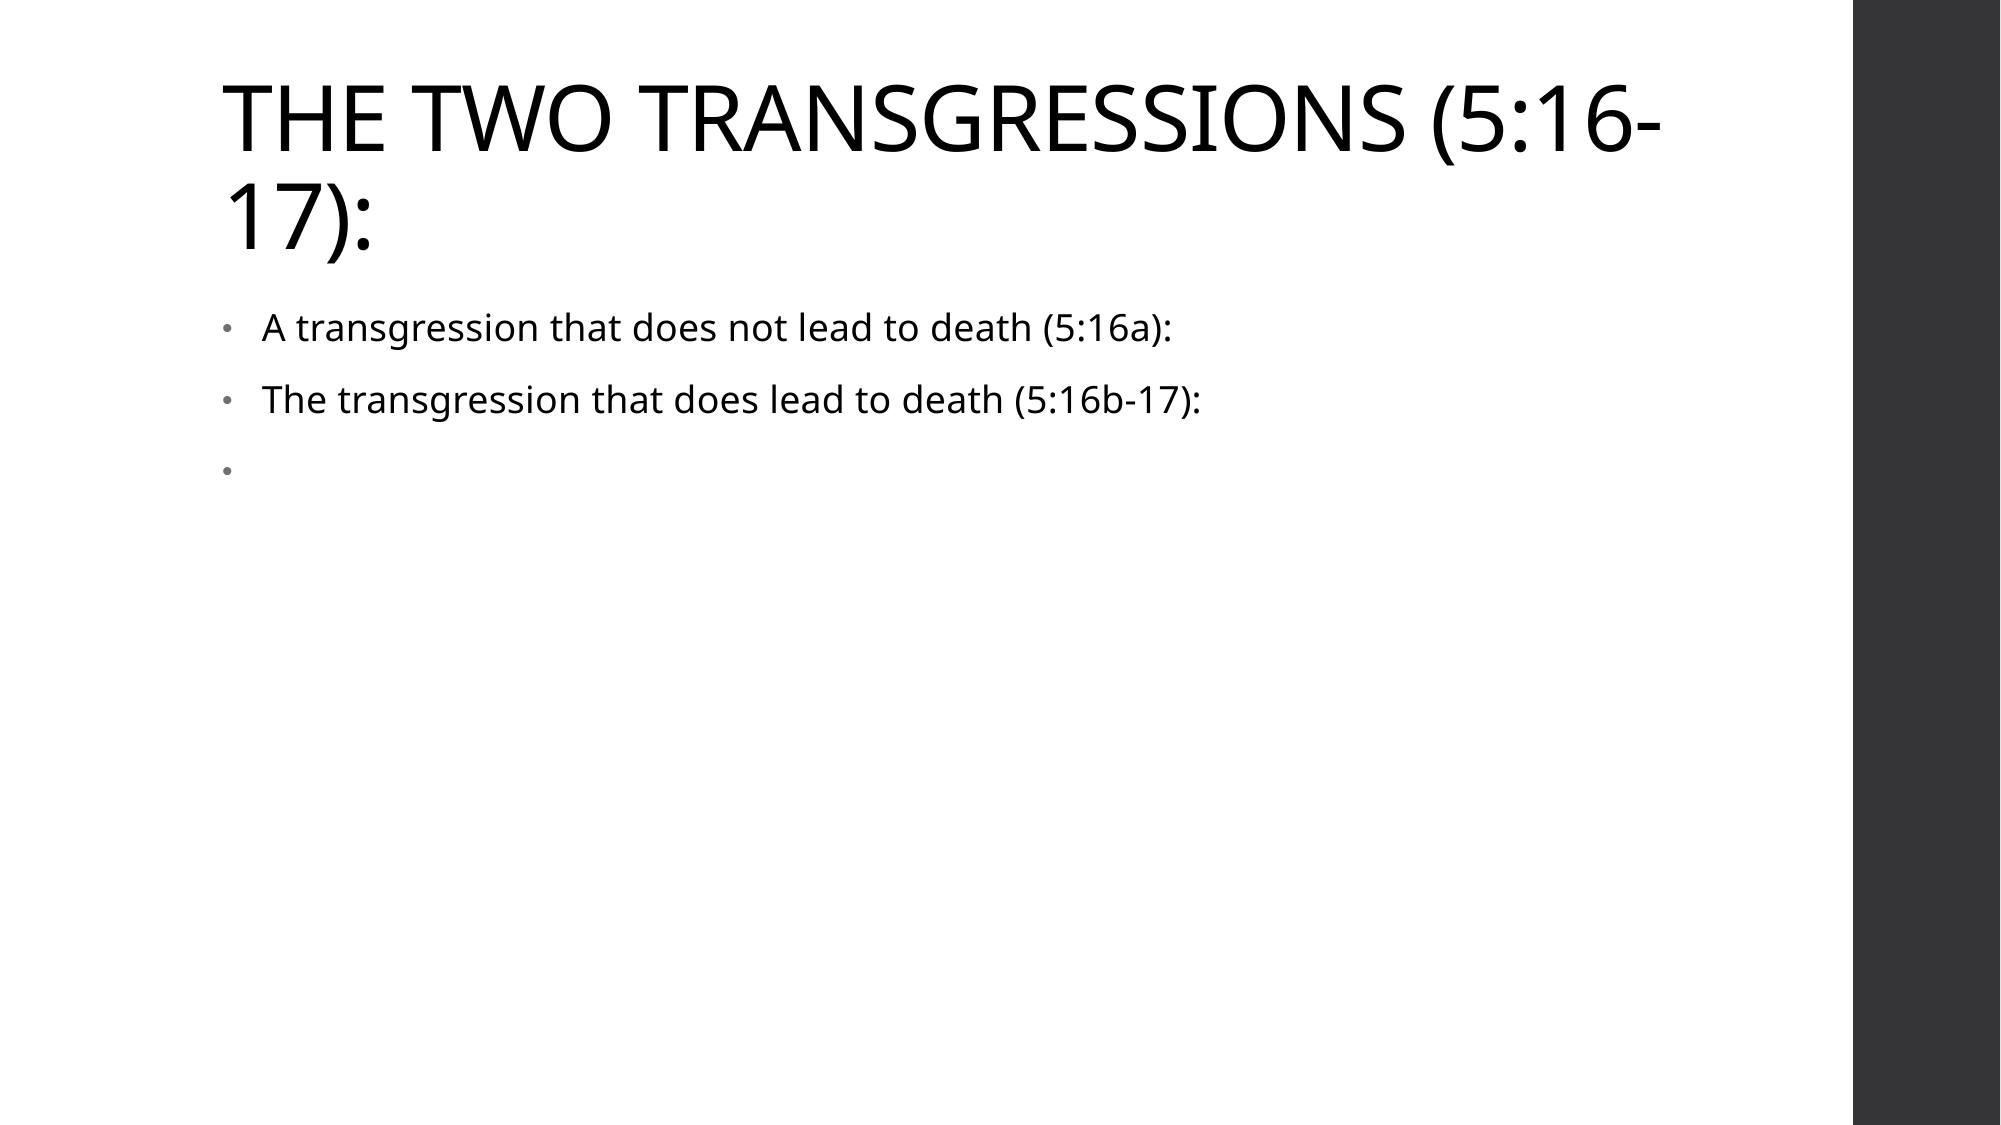

# THE TWO TRANSGRESSIONS (5:16-17):
 A transgression that does not lead to death (5:16a):
 The transgression that does lead to death (5:16b-17):